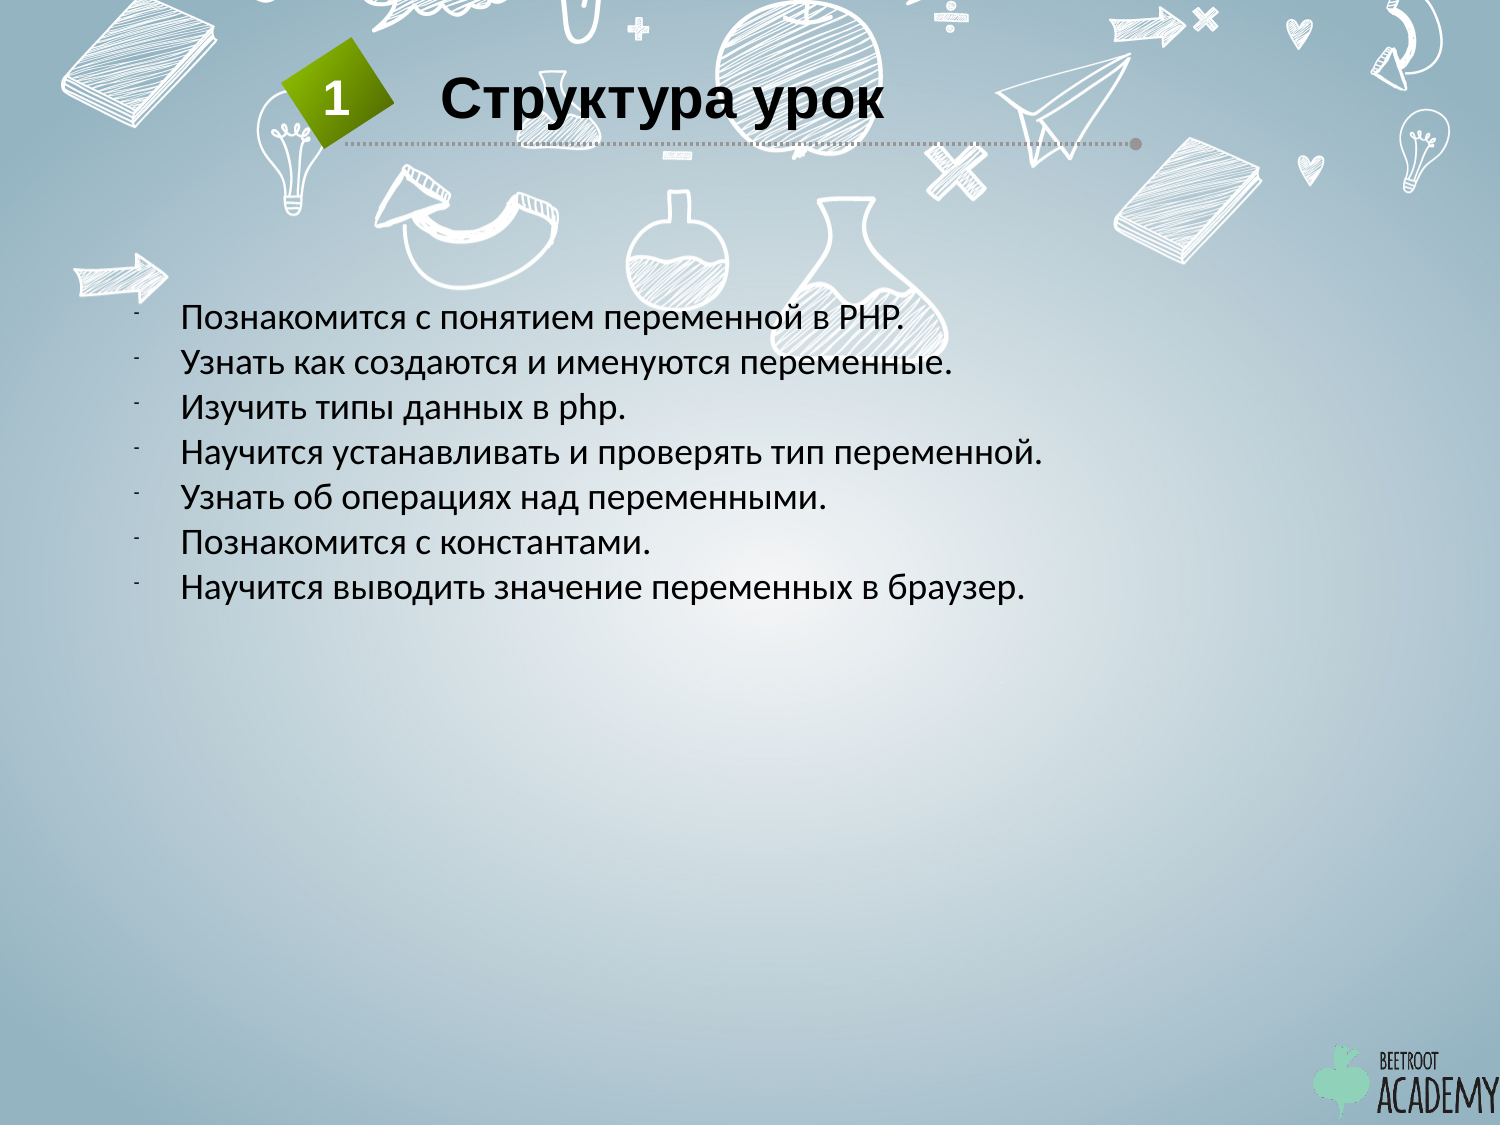

Структура урок
1
Познакомится с понятием переменной в PHP.
Узнать как создаются и именуются переменные.
Изучить типы данных в php.
Научится устанавливать и проверять тип переменной.
Узнать об операциях над переменными.
Познакомится с константами.
Научится выводить значение переменных в браузер.